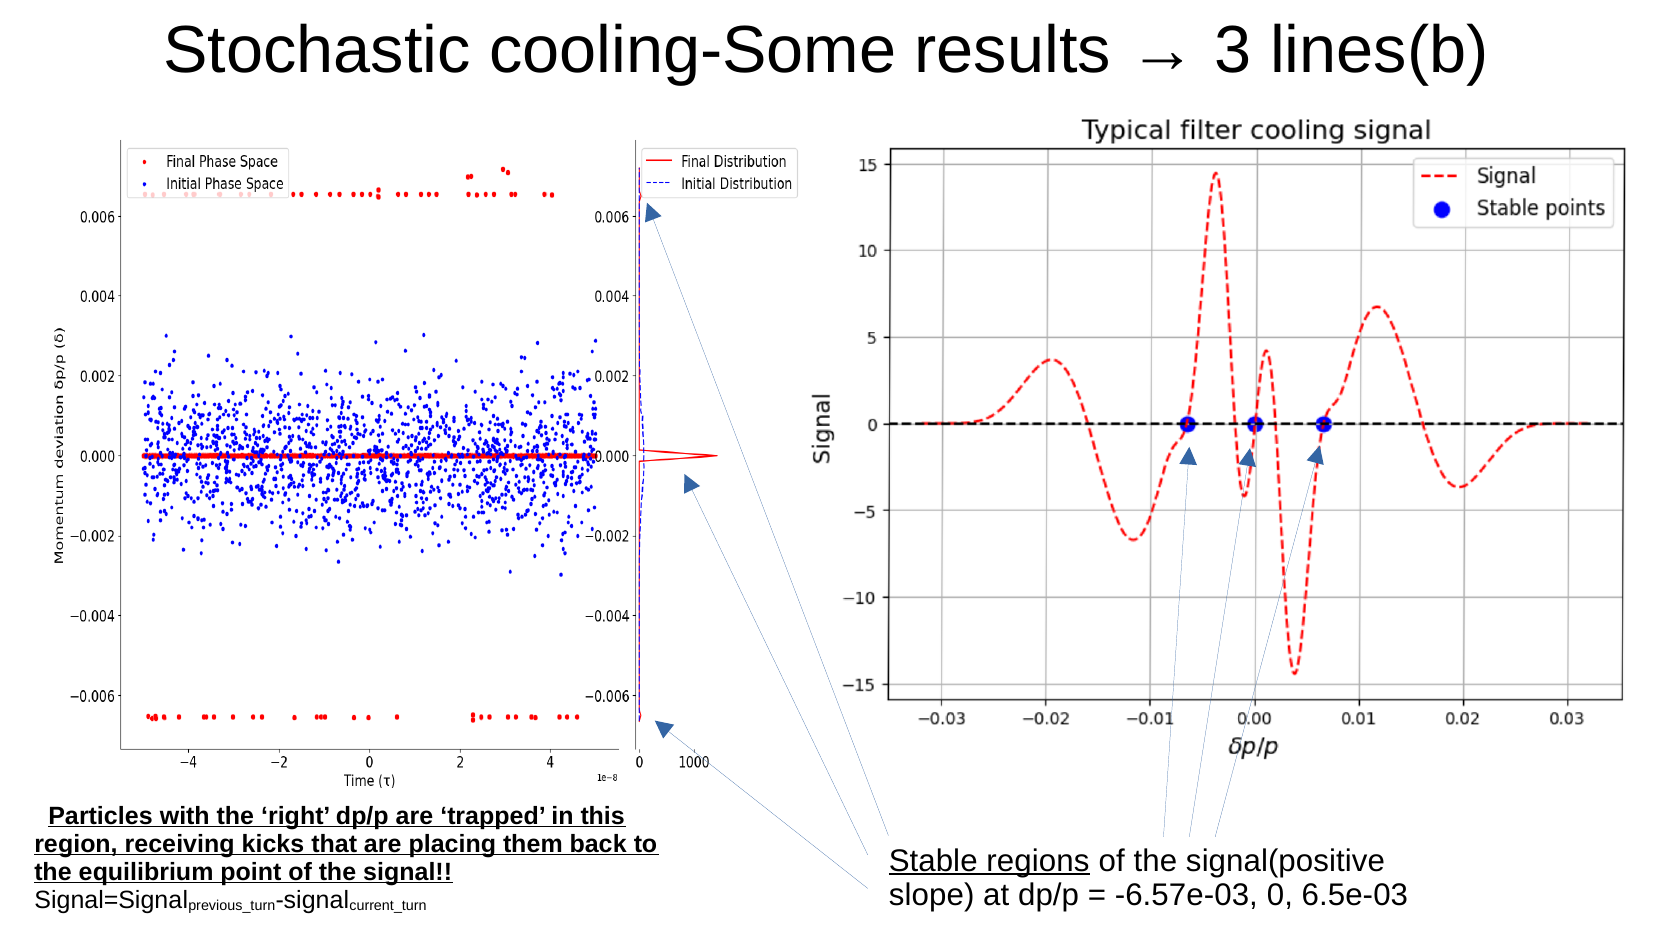

# Stochastic cooling-Some results → 3 lines(b)
 Particles with the ‘right’ dp/p are ‘trapped’ in this region, receiving kicks that are placing them back to the equilibrium point of the signal!!
Signal=Signalprevious_turn-signalcurrent_turn
Stable regions of the signal(positive slope) at dp/p = -6.57e-03, 0, 6.5e-03